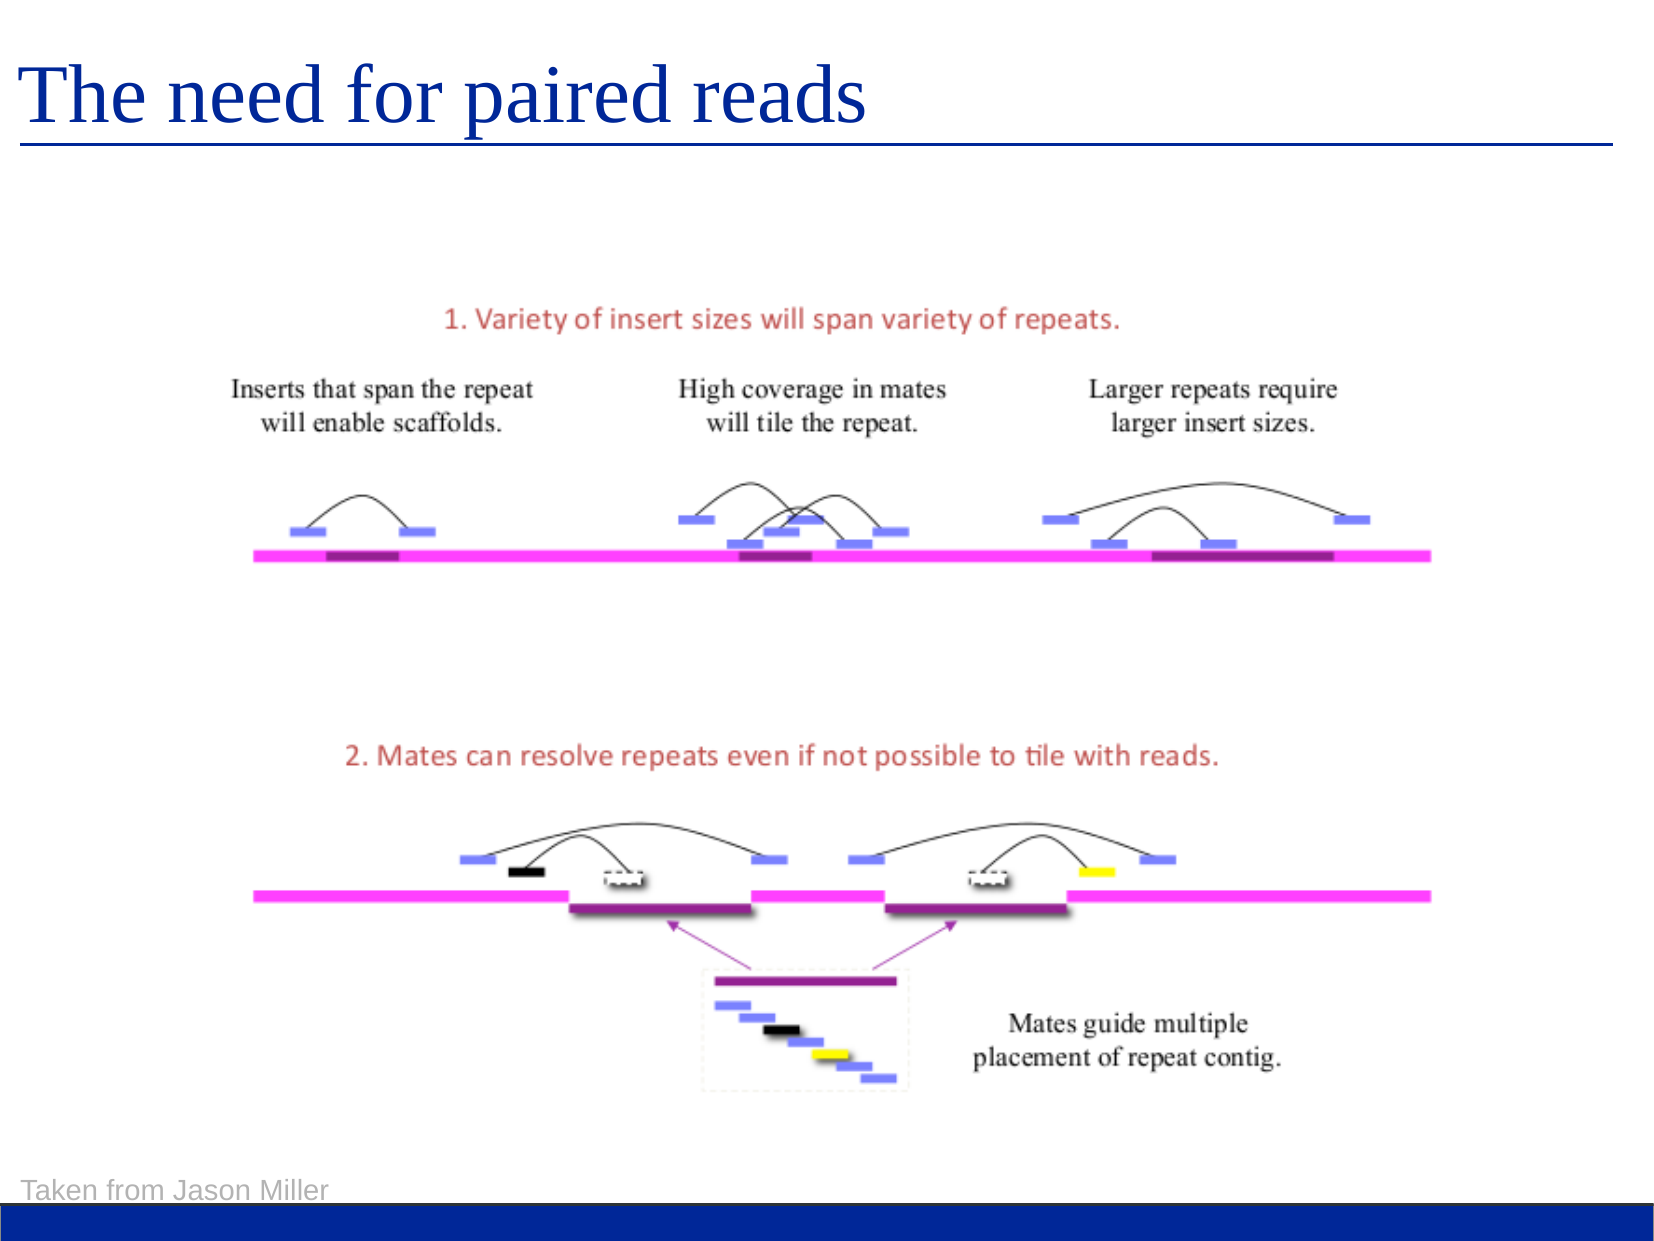

# The need for paired reads
Taken from Jason Miller